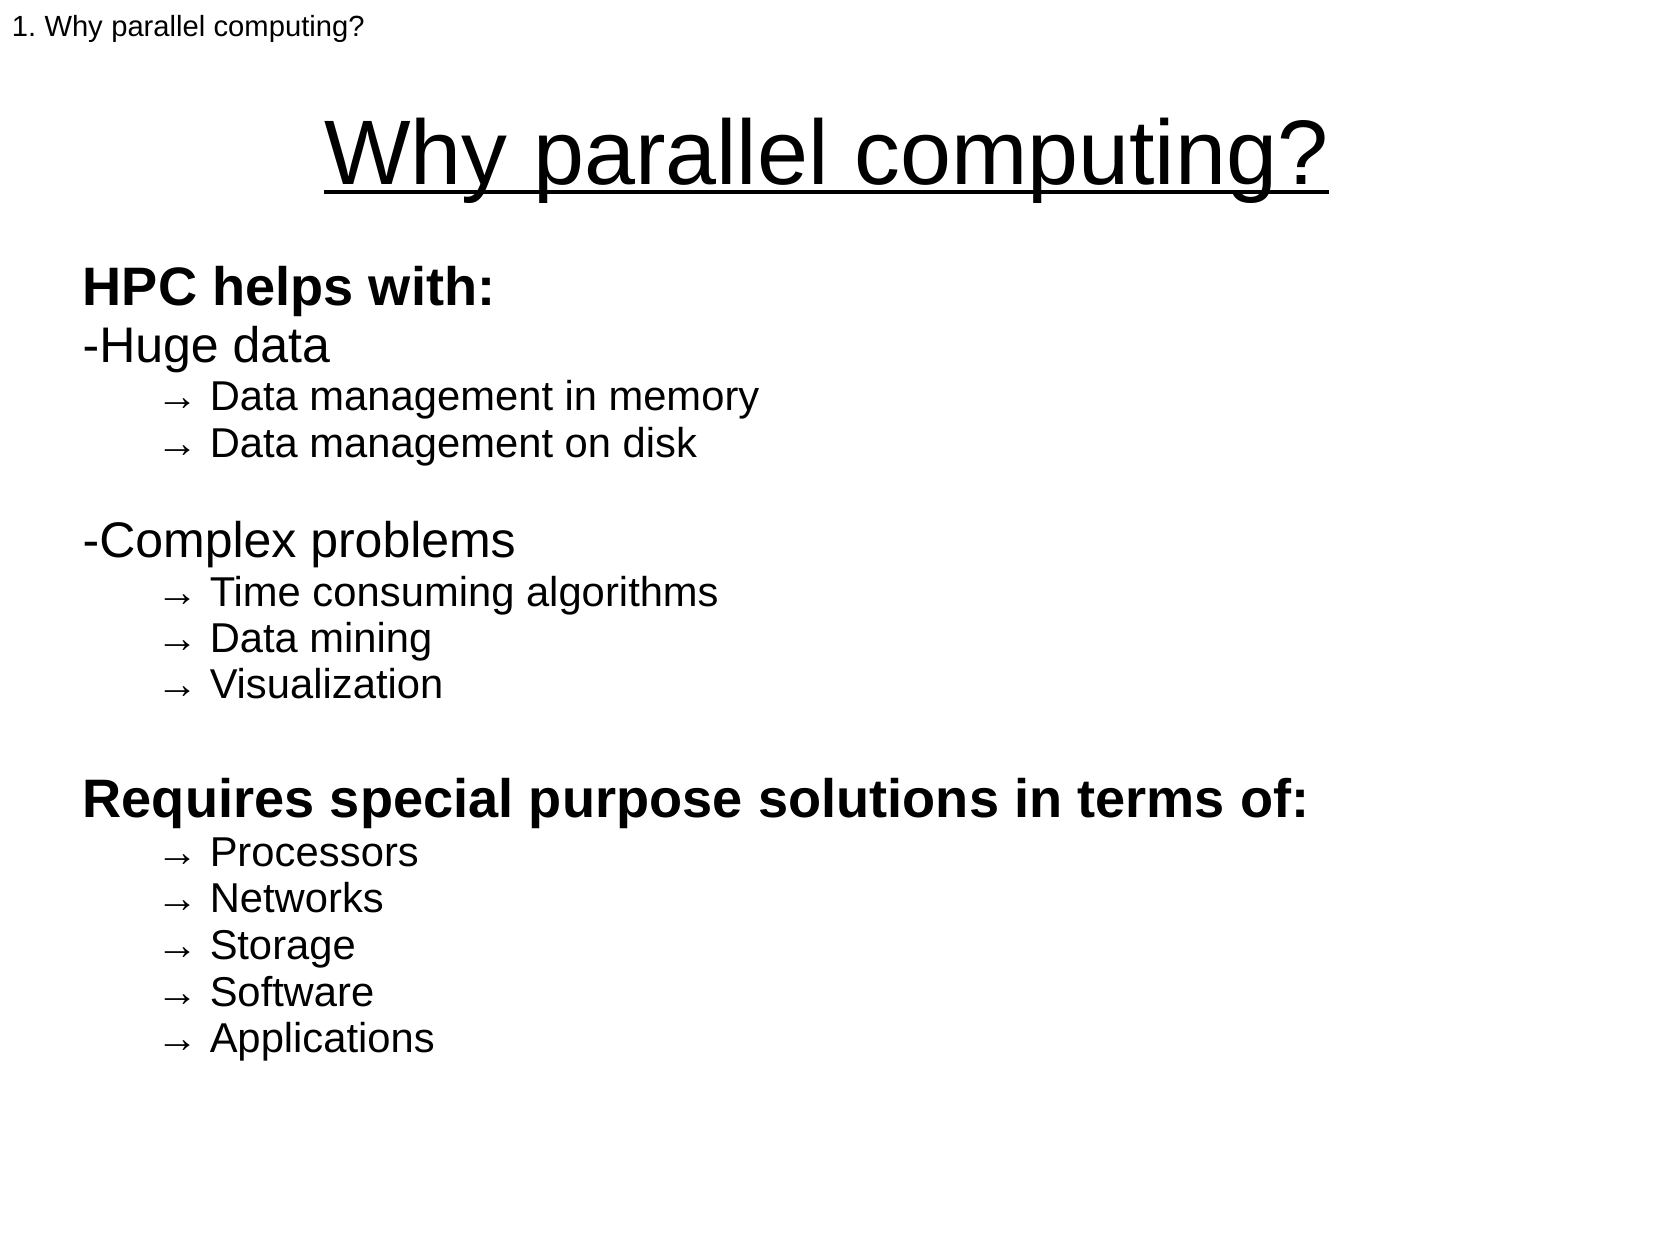

1. Why parallel computing?
# Why parallel computing?
HPC helps with:
-Huge data
	→ Data management in memory
	→ Data management on disk
-Complex problems
	→ Time consuming algorithms
	→ Data mining
	→ Visualization
Requires special purpose solutions in terms of:
	→ Processors
	→ Networks
	→ Storage
	→ Software
	→ Applications